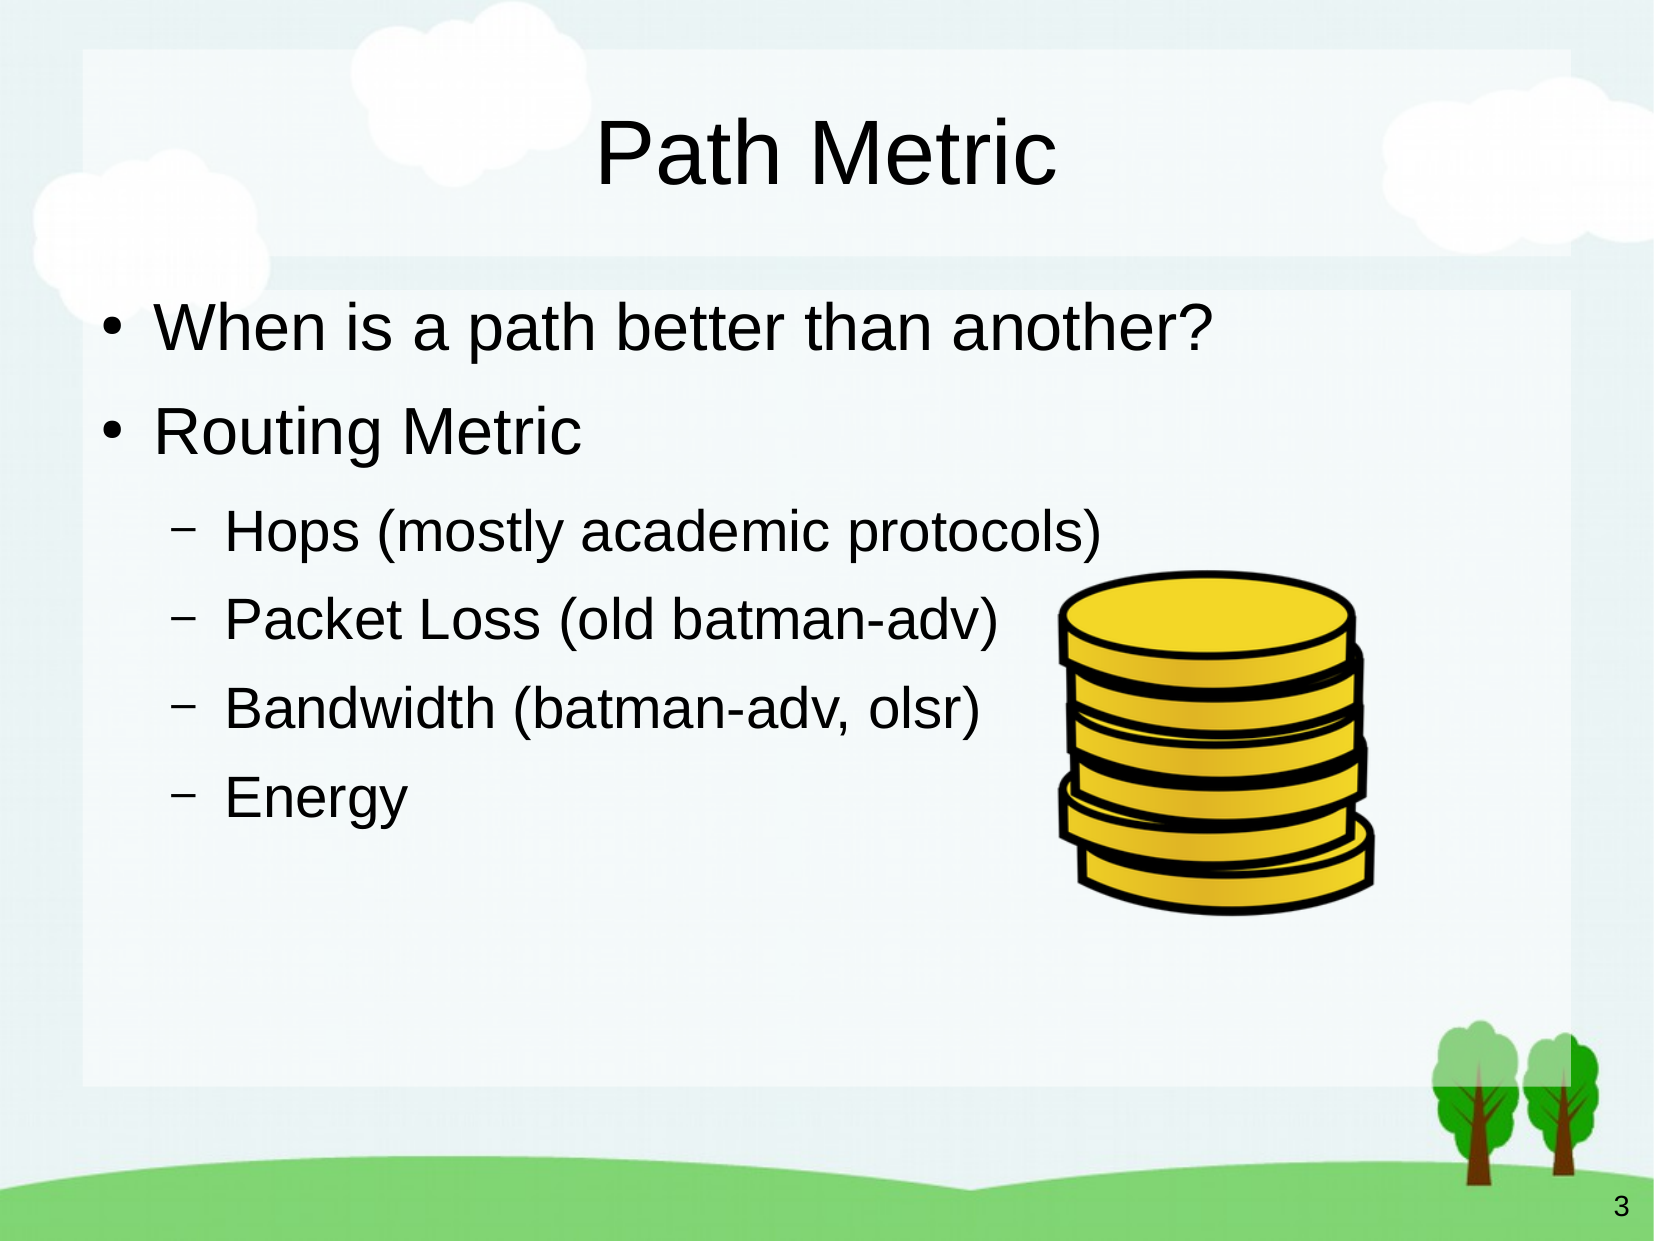

# Path Metric
When is a path better than another?
Routing Metric
Hops (mostly academic protocols)
Packet Loss (old batman-adv)
Bandwidth (batman-adv, olsr)
Energy
3